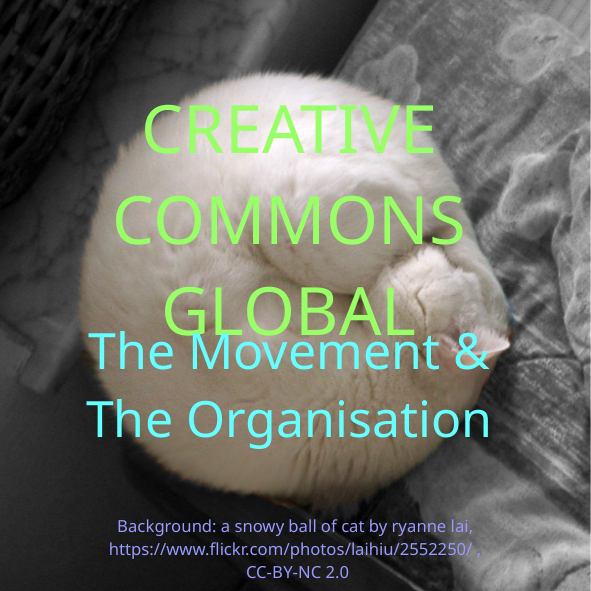

# CREATIVE COMMONS GLOBAL
The Movement &
The Organisation
Background: a snowy ball of cat by ryanne lai, https://www.flickr.com/photos/laihiu/2552250/ ,
 CC-BY-NC 2.0